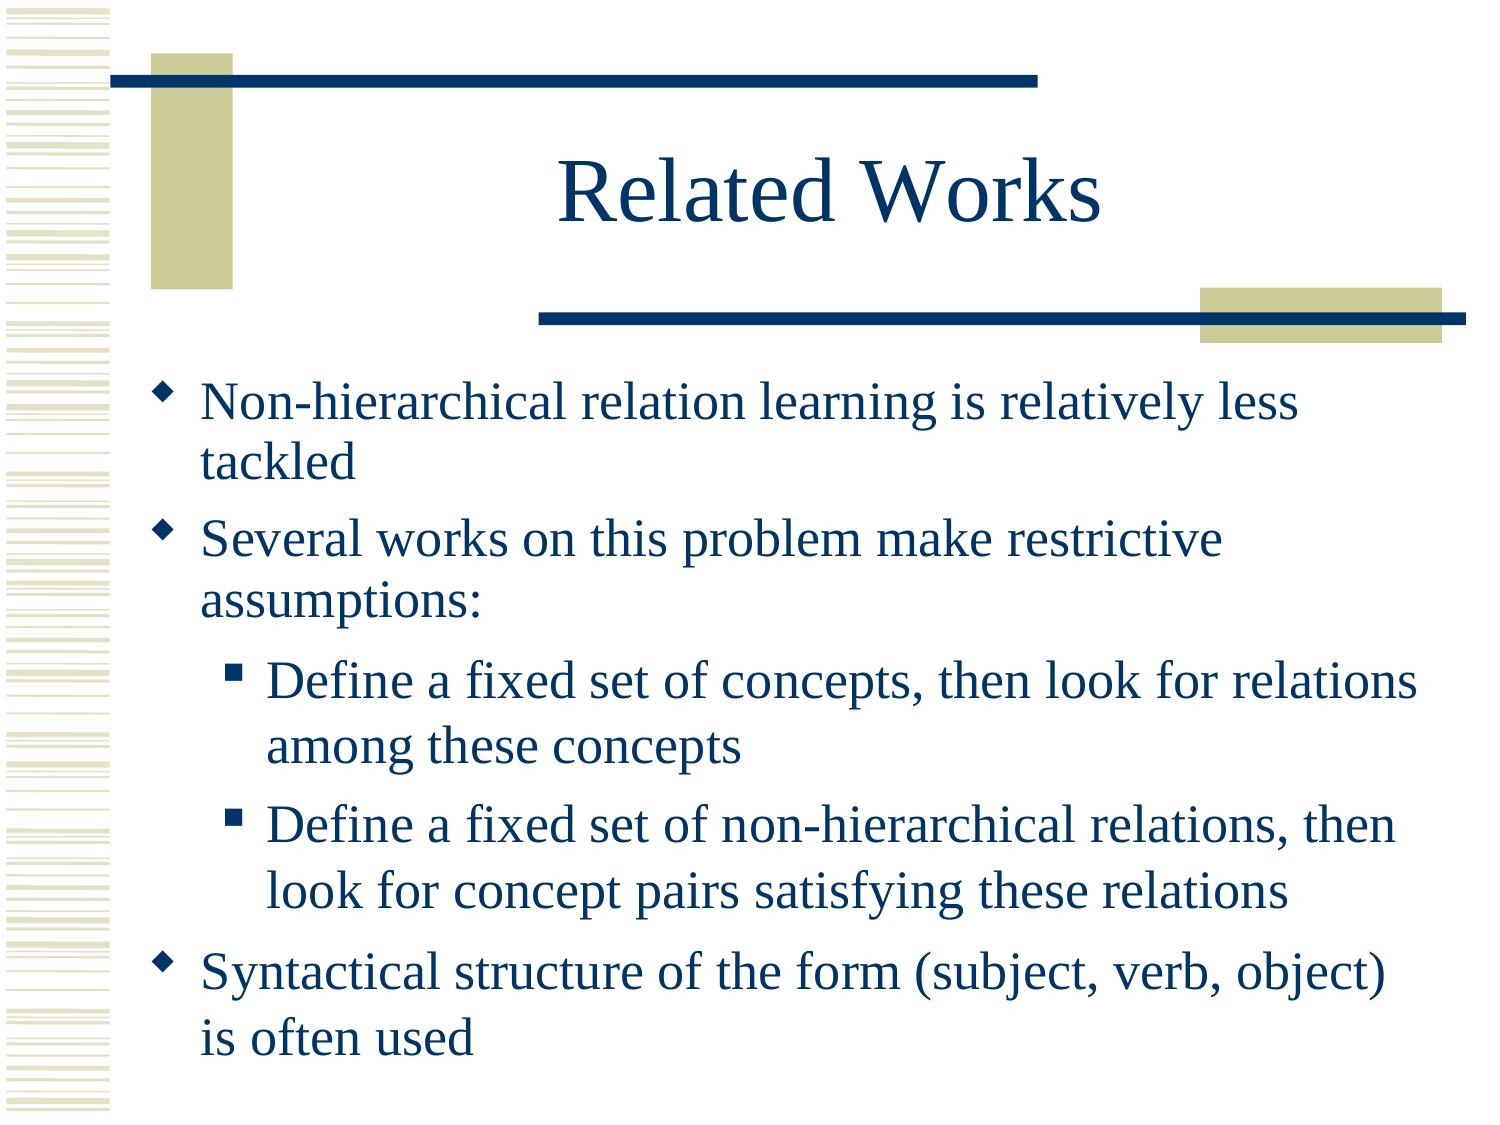

# Related Works
Non-hierarchical relation learning is relatively less tackled
Several works on this problem make restrictive assumptions:
Define a fixed set of concepts, then look for relations among these concepts
Define a fixed set of non-hierarchical relations, then look for concept pairs satisfying these relations
Syntactical structure of the form (subject, verb, object) is often used